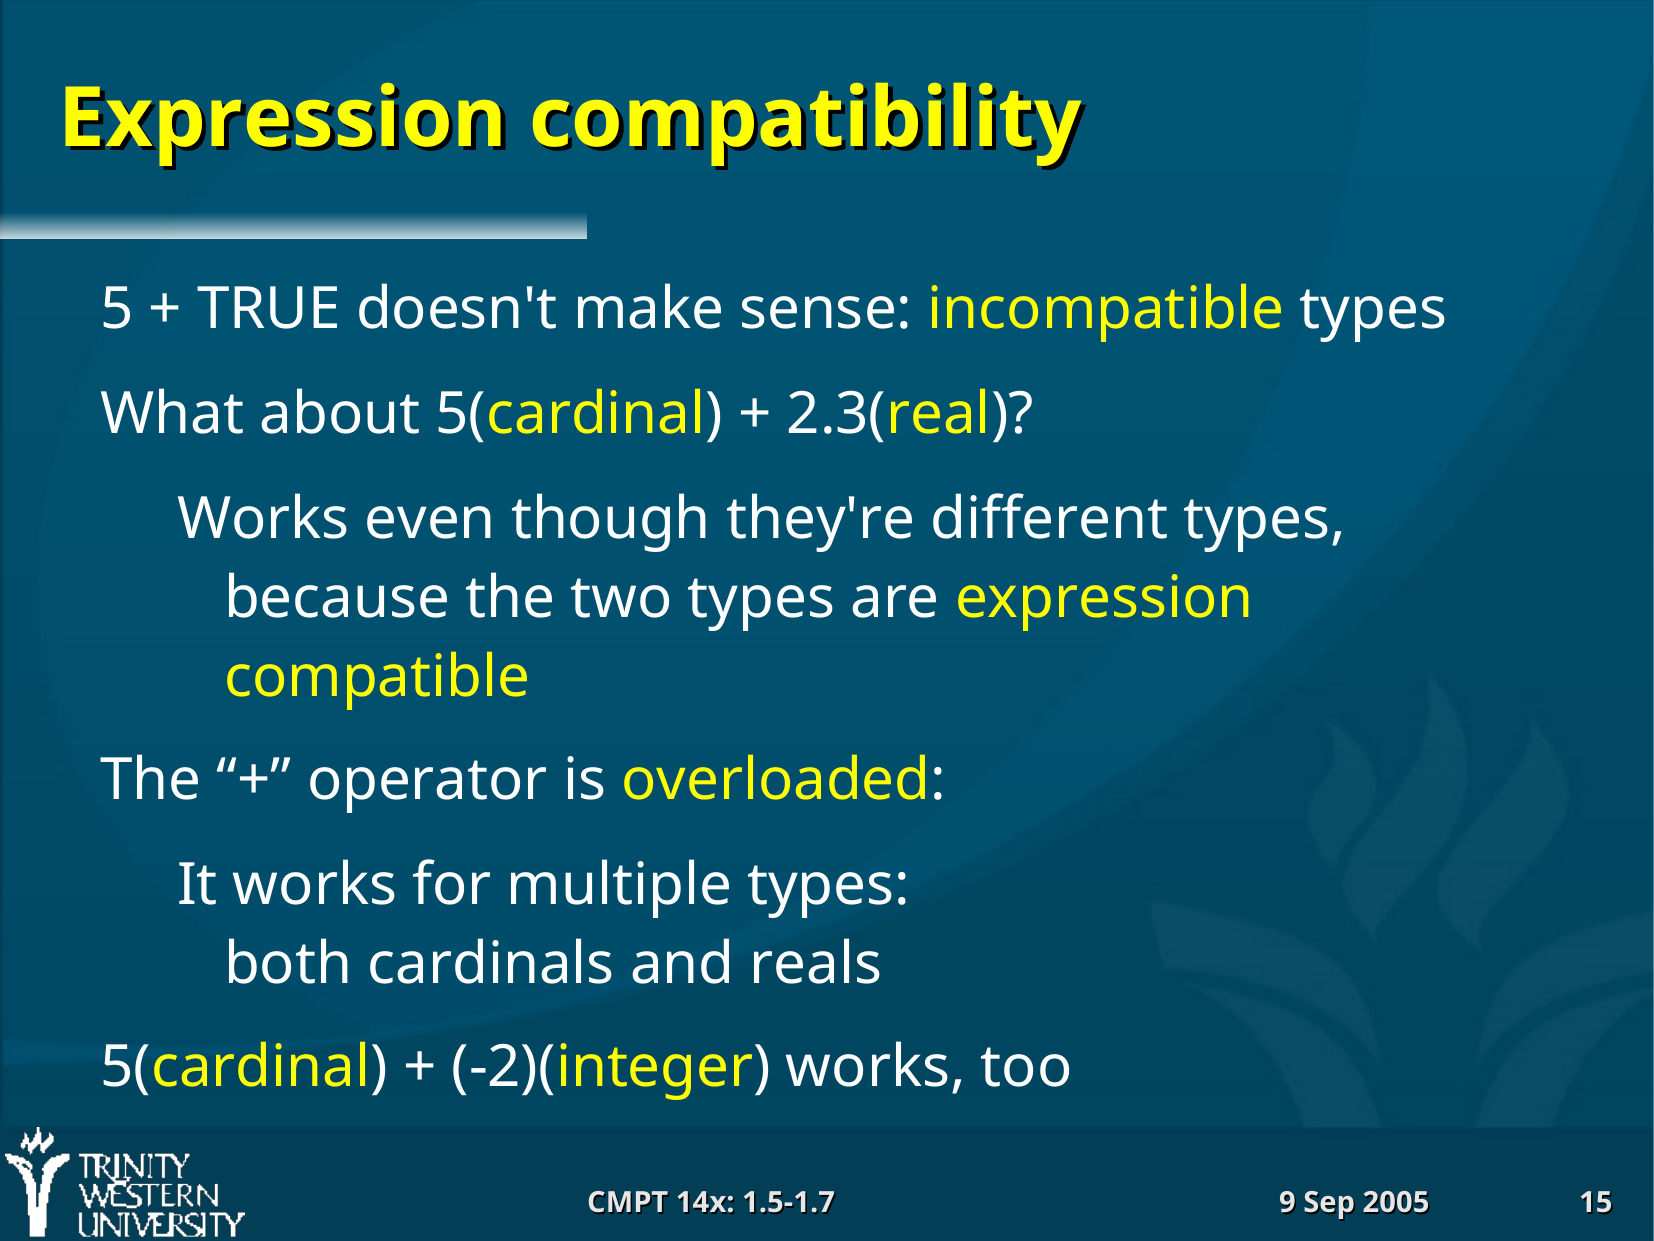

# Expression compatibility
5 + TRUE doesn't make sense: incompatible types
What about 5(cardinal) + 2.3(real)?
Works even though they're different types, because the two types are expression compatible
The “+” operator is overloaded:
It works for multiple types:
both cardinals and reals
5(cardinal) + (-2)(integer) works, too
CMPT 14x: 1.5-1.7
9 Sep 2005
15